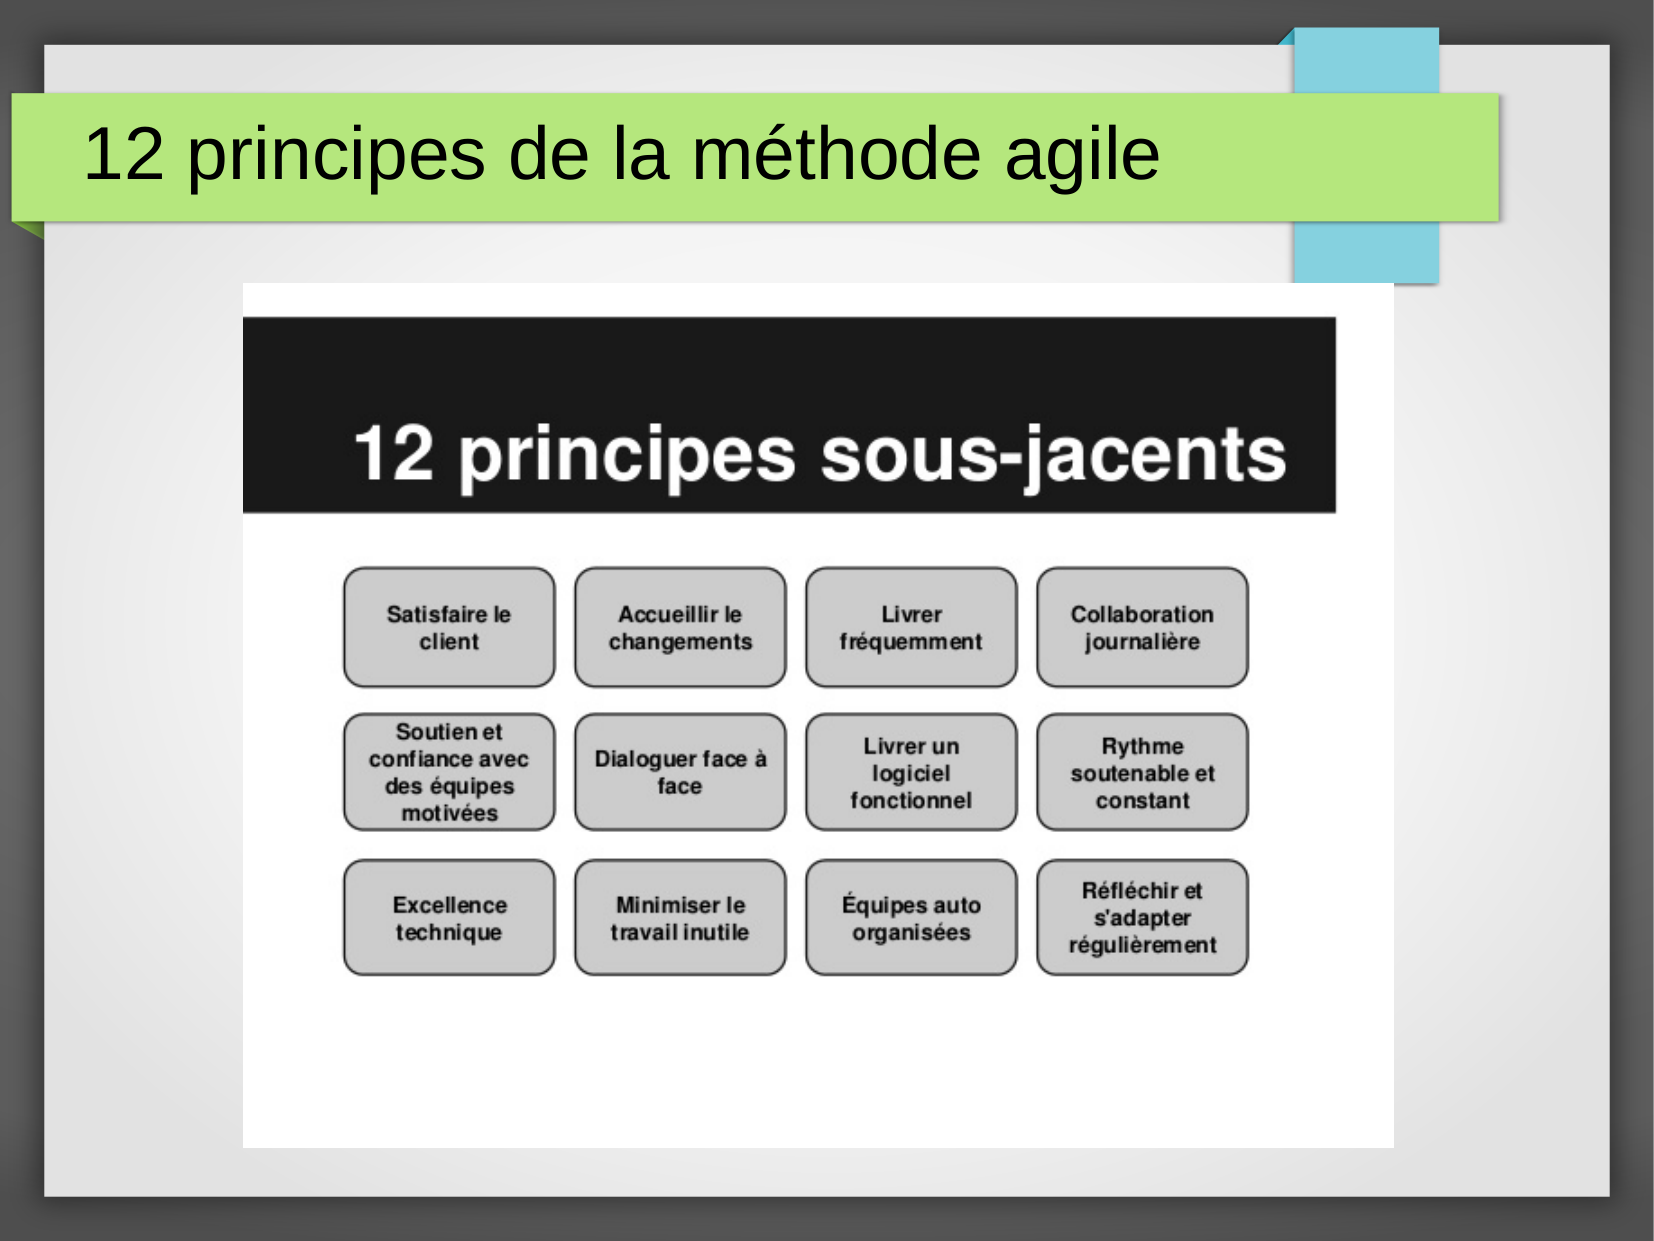

# 12 principes de la méthode agile